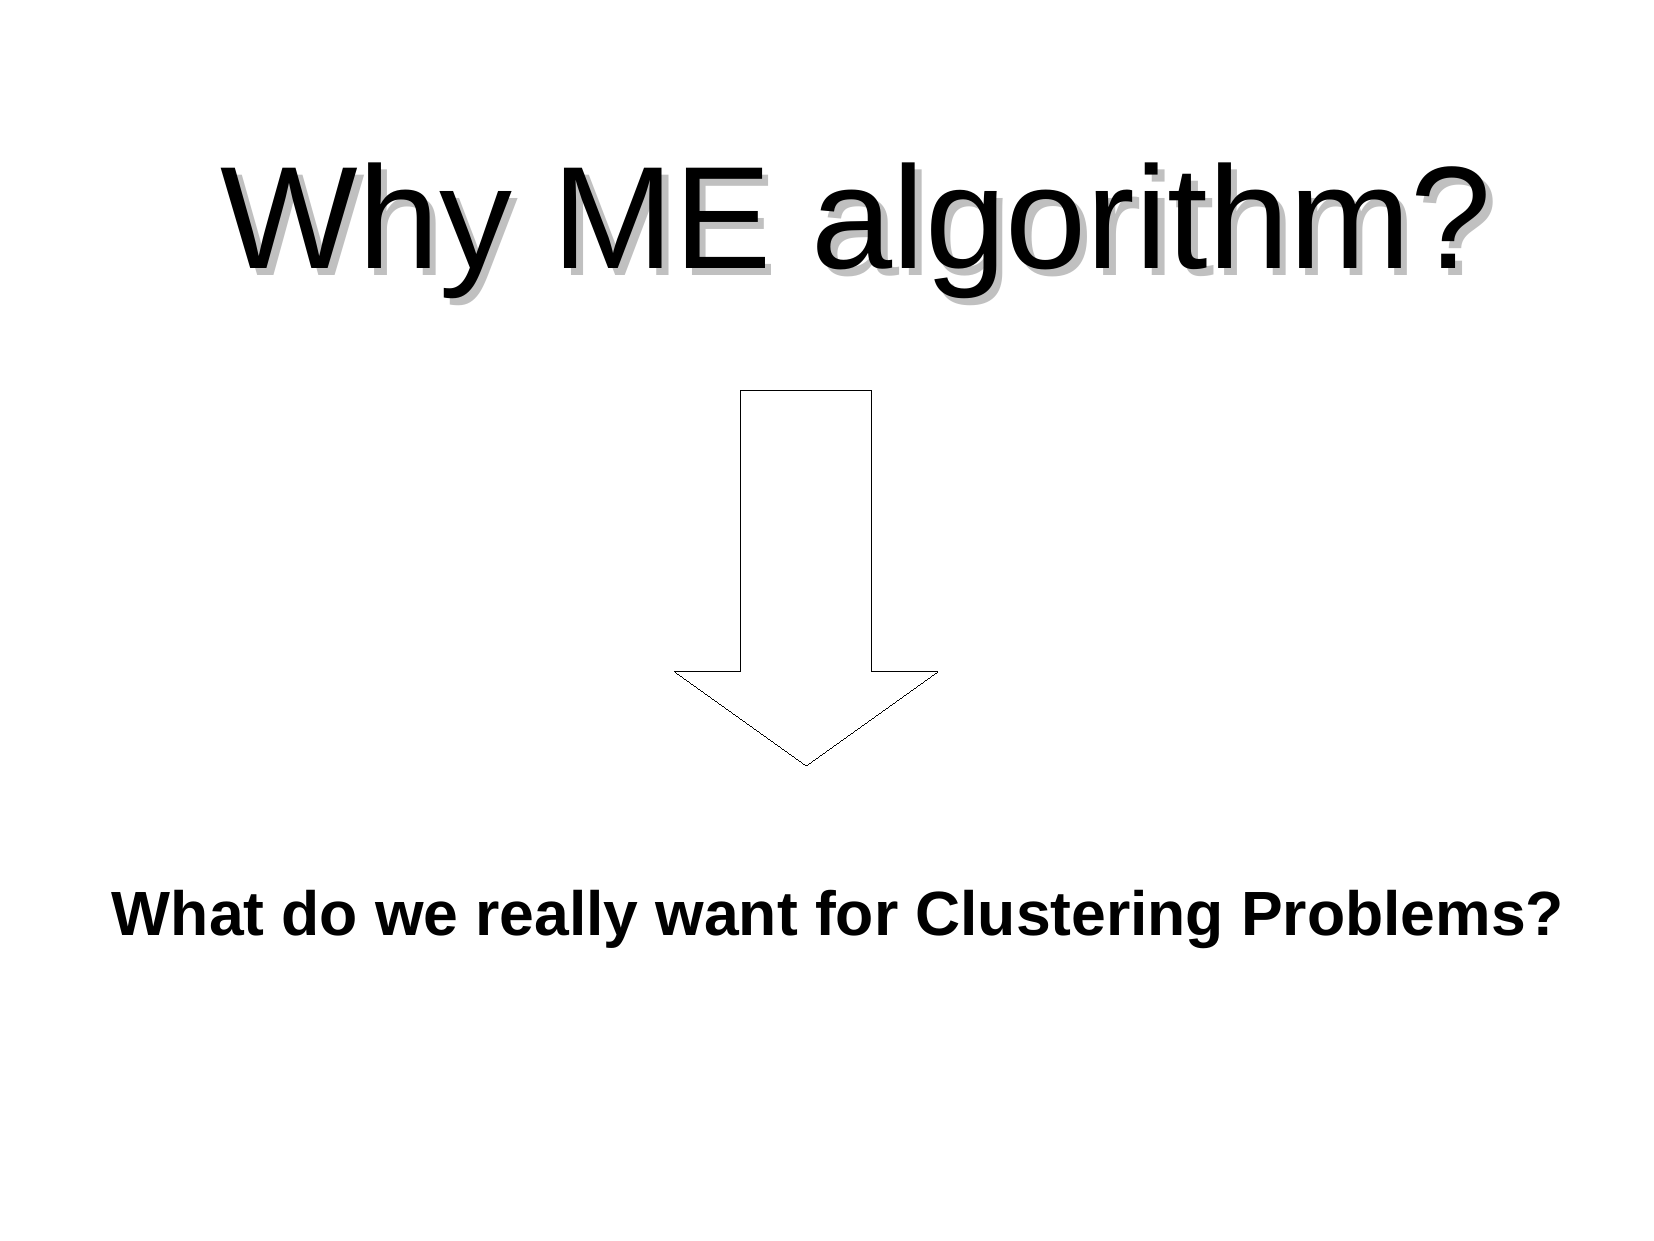

Why ME algorithm?
What do we really want for Clustering Problems?